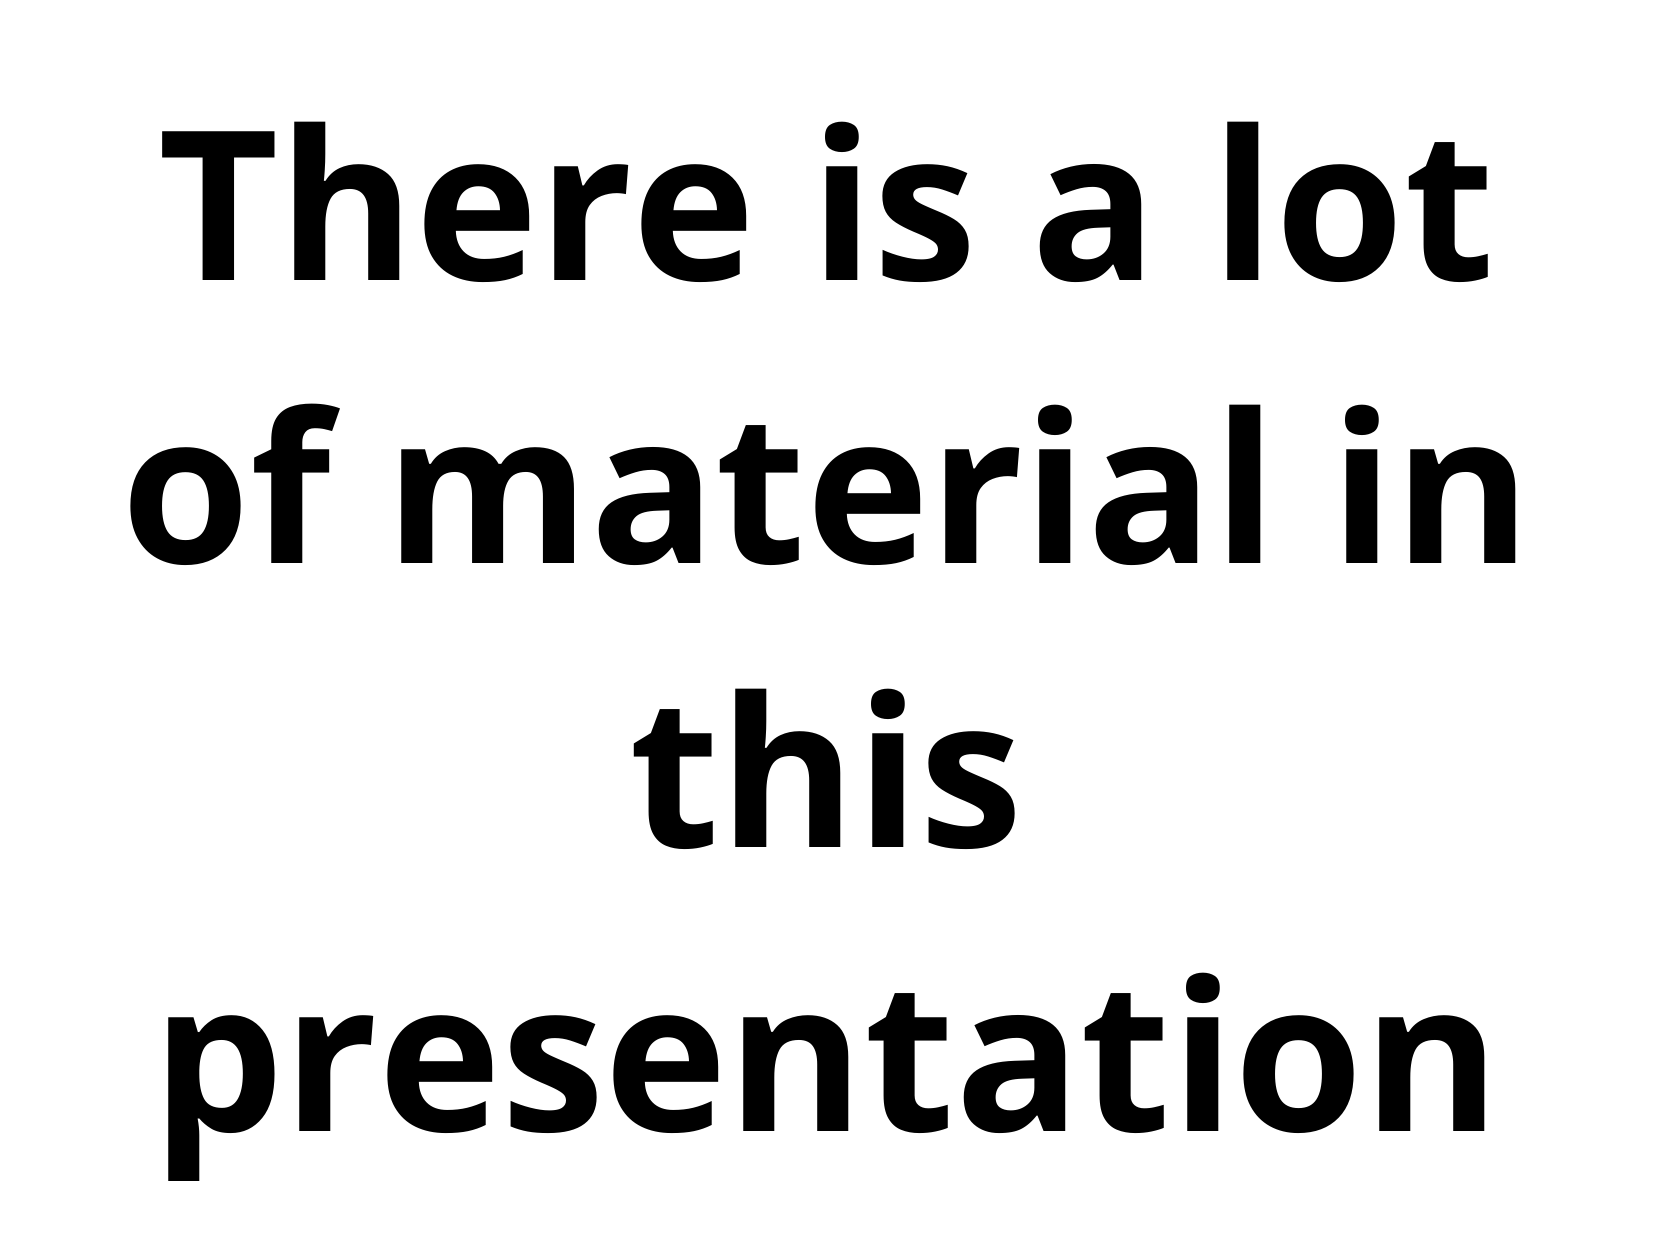

# There is a lot of material in this presentation